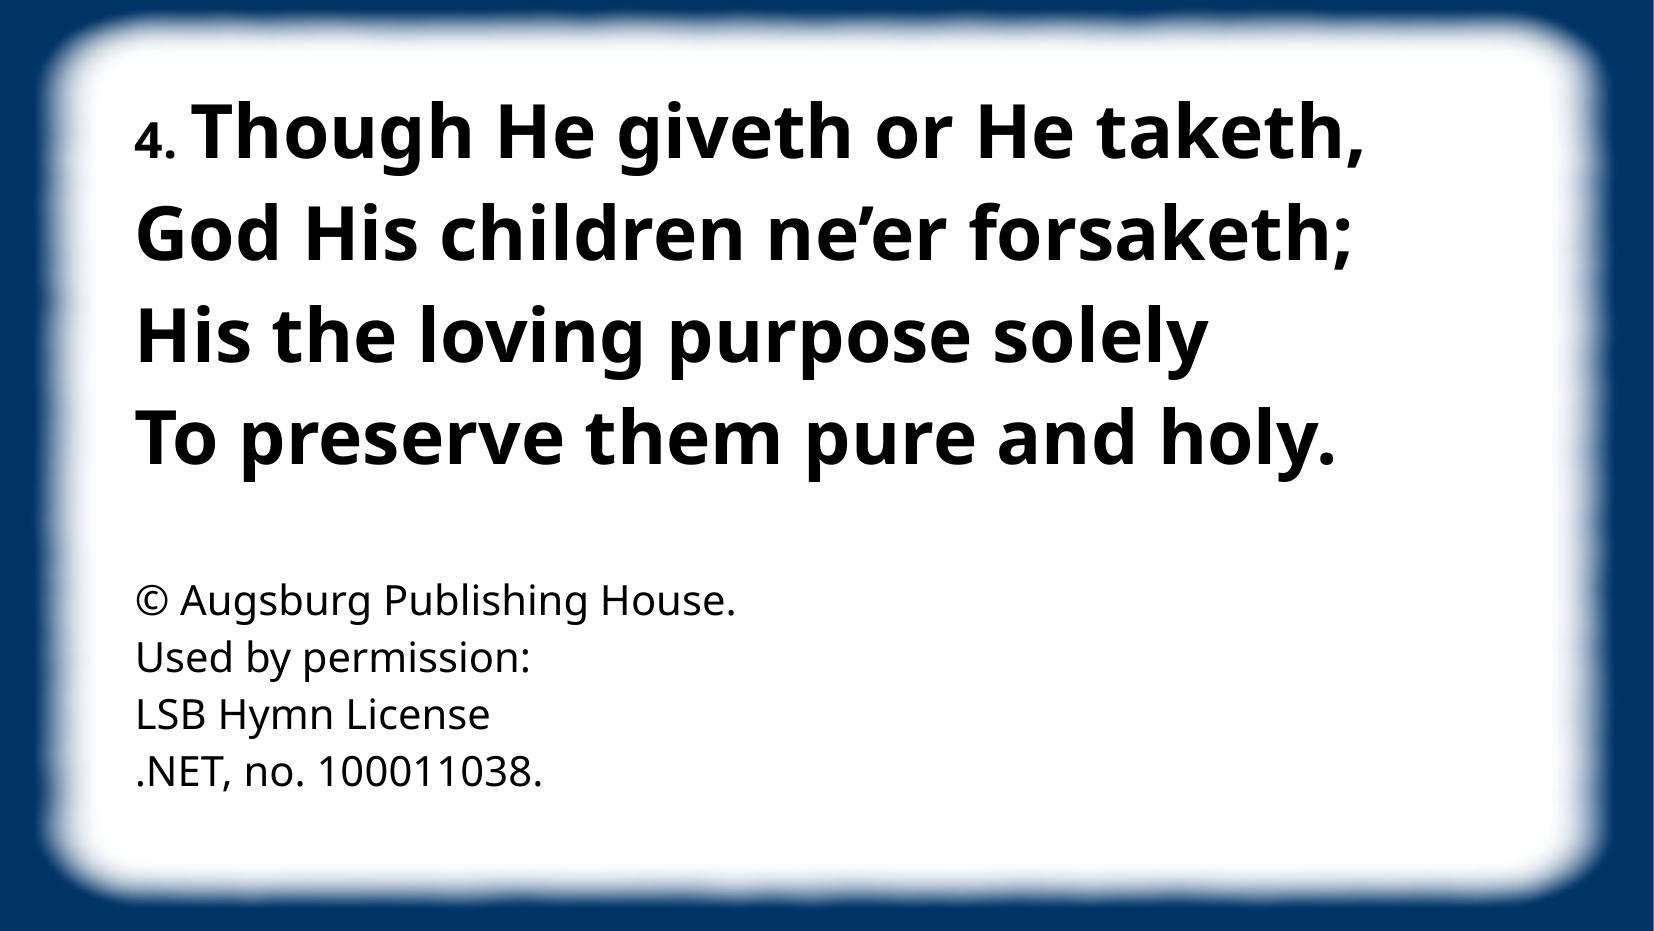

4. Though He giveth or He taketh,
God His children ne’er forsaketh;
His the loving purpose solely
To preserve them pure and holy.
© Augsburg Publishing House.
Used by permission:
LSB Hymn License
.NET, no. 100011038.